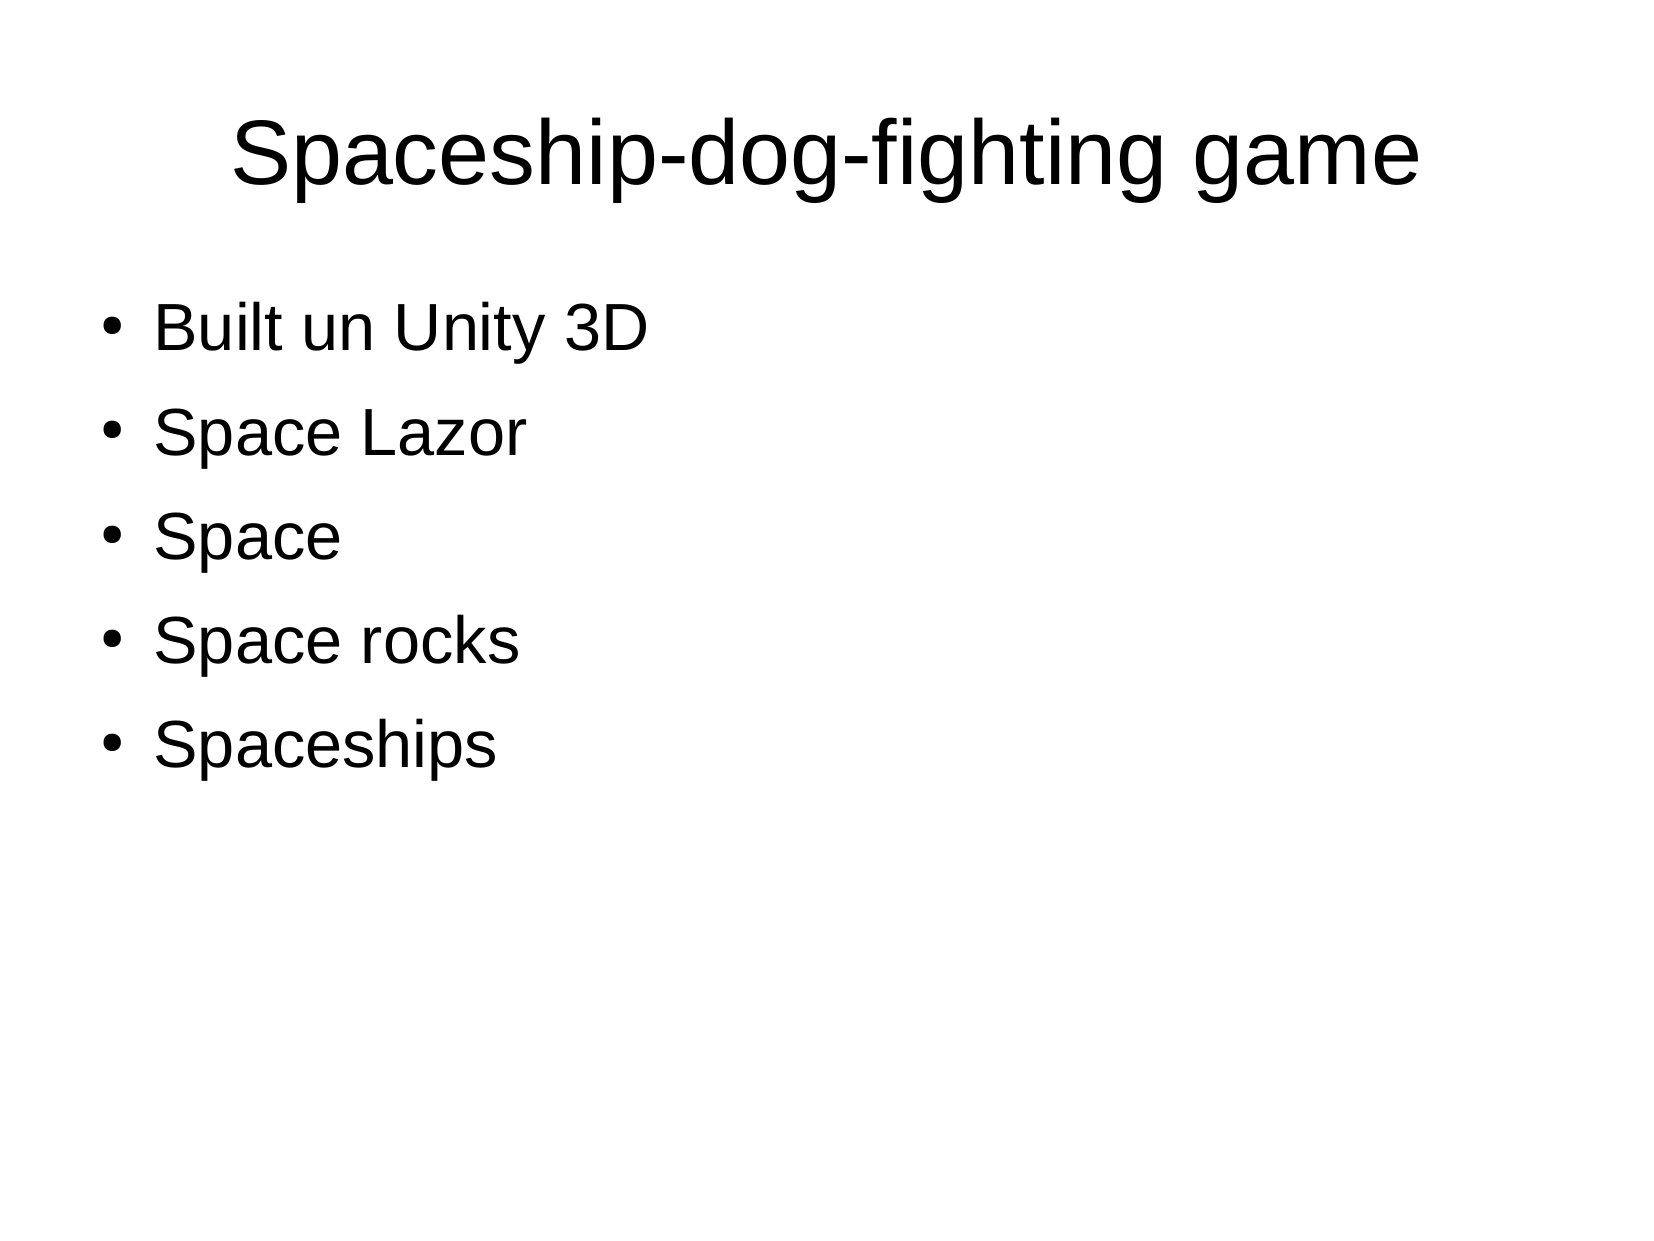

# Spaceship-dog-fighting game
Built un Unity 3D
Space Lazor
Space
Space rocks
Spaceships